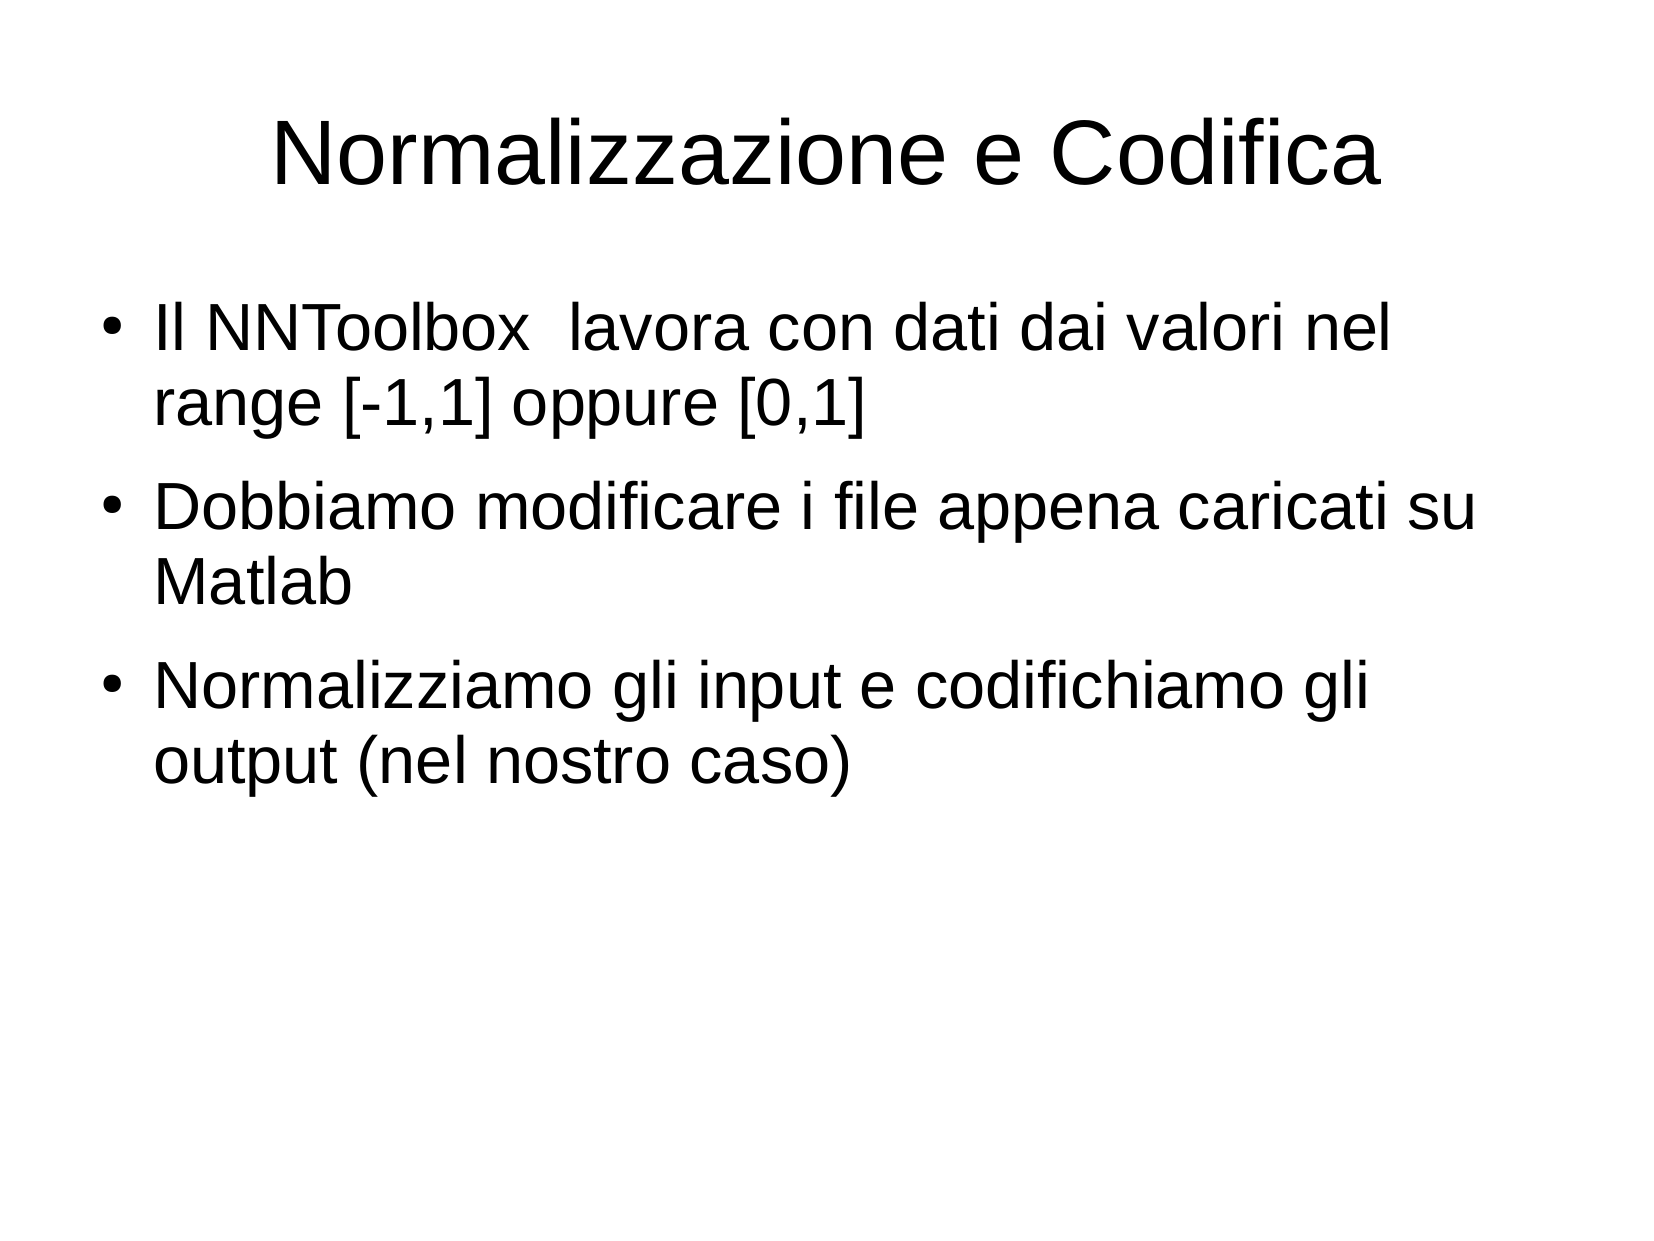

# Normalizzazione e Codifica
Il NNToolbox lavora con dati dai valori nel range [-1,1] oppure [0,1]
Dobbiamo modificare i file appena caricati su Matlab
Normalizziamo gli input e codifichiamo gli output (nel nostro caso)